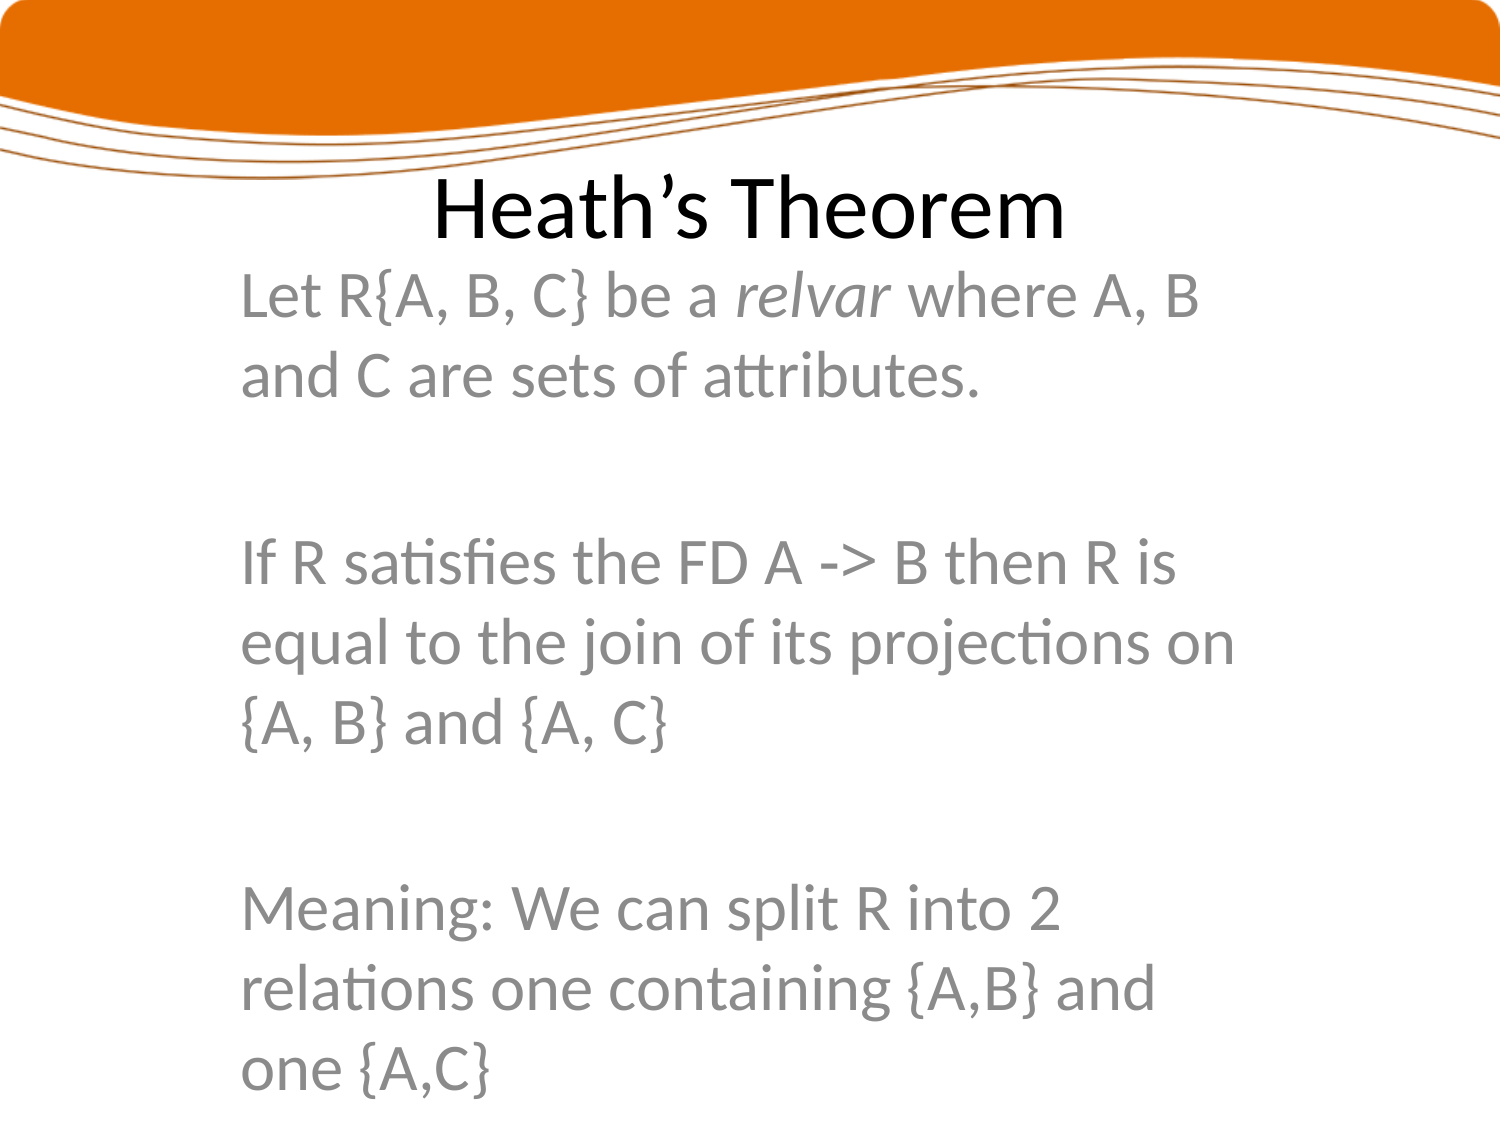

Heath’s Theorem
# Let R{A, B, C} be a relvar where A, B and C are sets of attributes.
If R satisfies the FD A -> B then R is equal to the join of its projections on {A, B} and {A, C}
Meaning: We can split R into 2 relations one containing {A,B} and one {A,C}